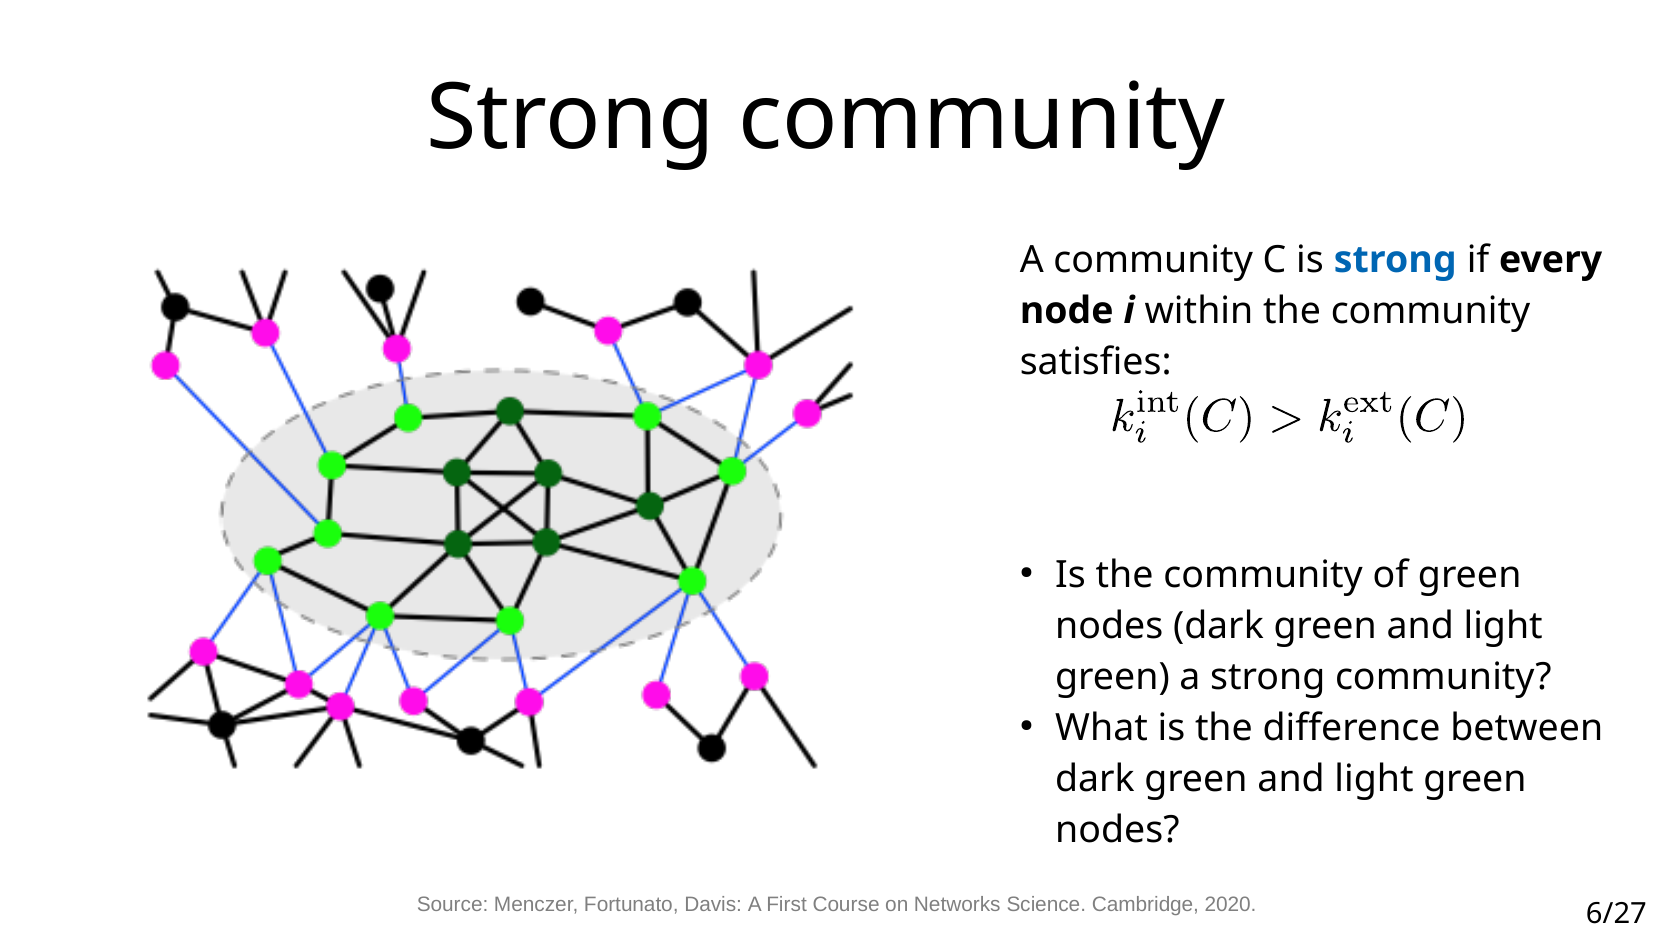

# Strong community
A community C is strong if every node i within the community satisfies:
Is the community of green nodes (dark green and light green) a strong community?
What is the difference between dark green and light green nodes?
Source: Menczer, Fortunato, Davis: A First Course on Networks Science. Cambridge, 2020.
6